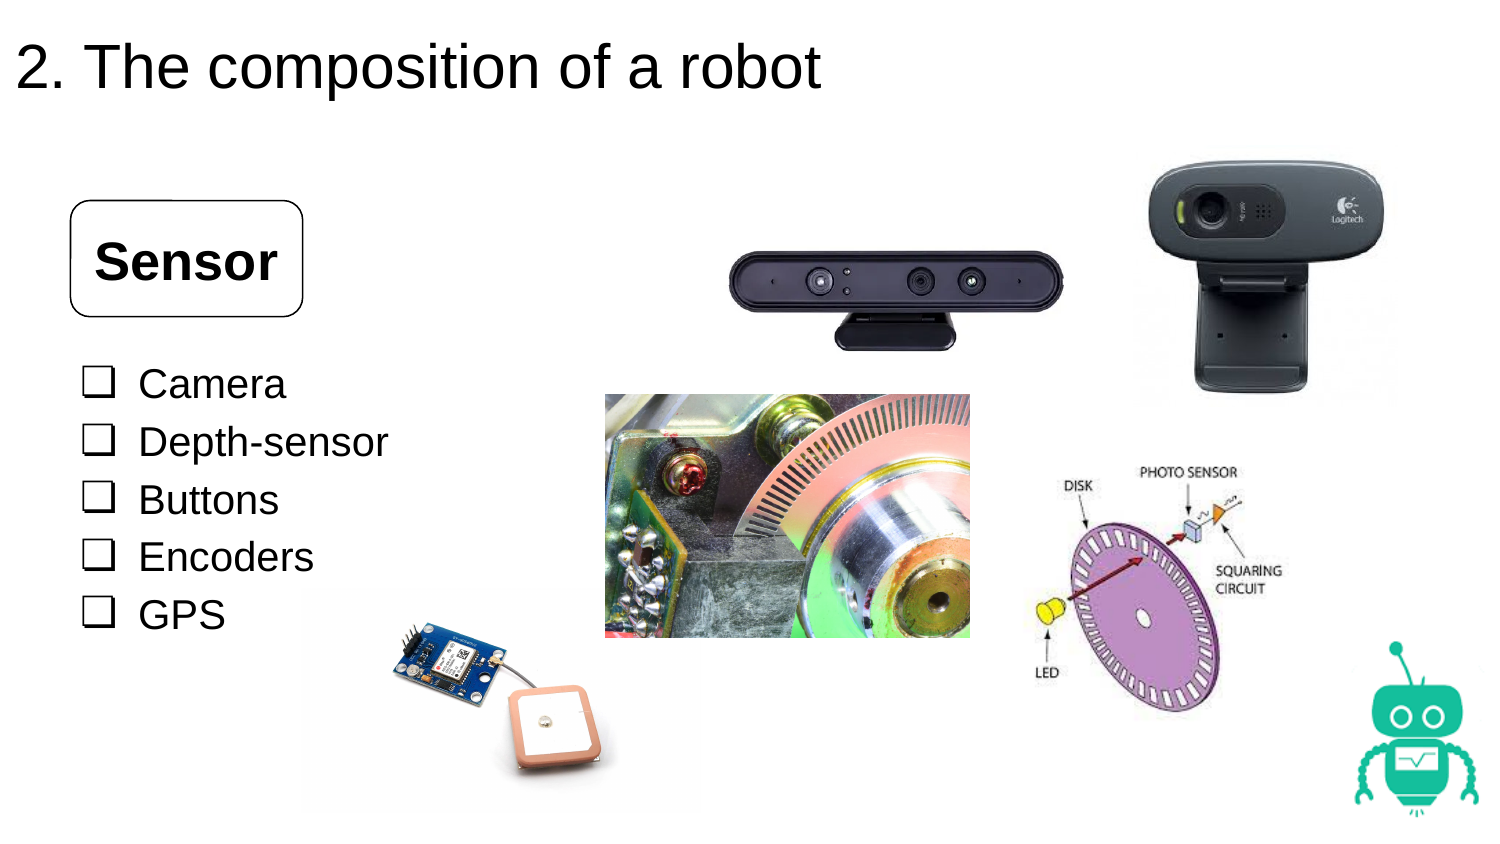

# 2. The composition of a robot
Sensor
Camera
Depth-sensor
Buttons
Encoders
GPS